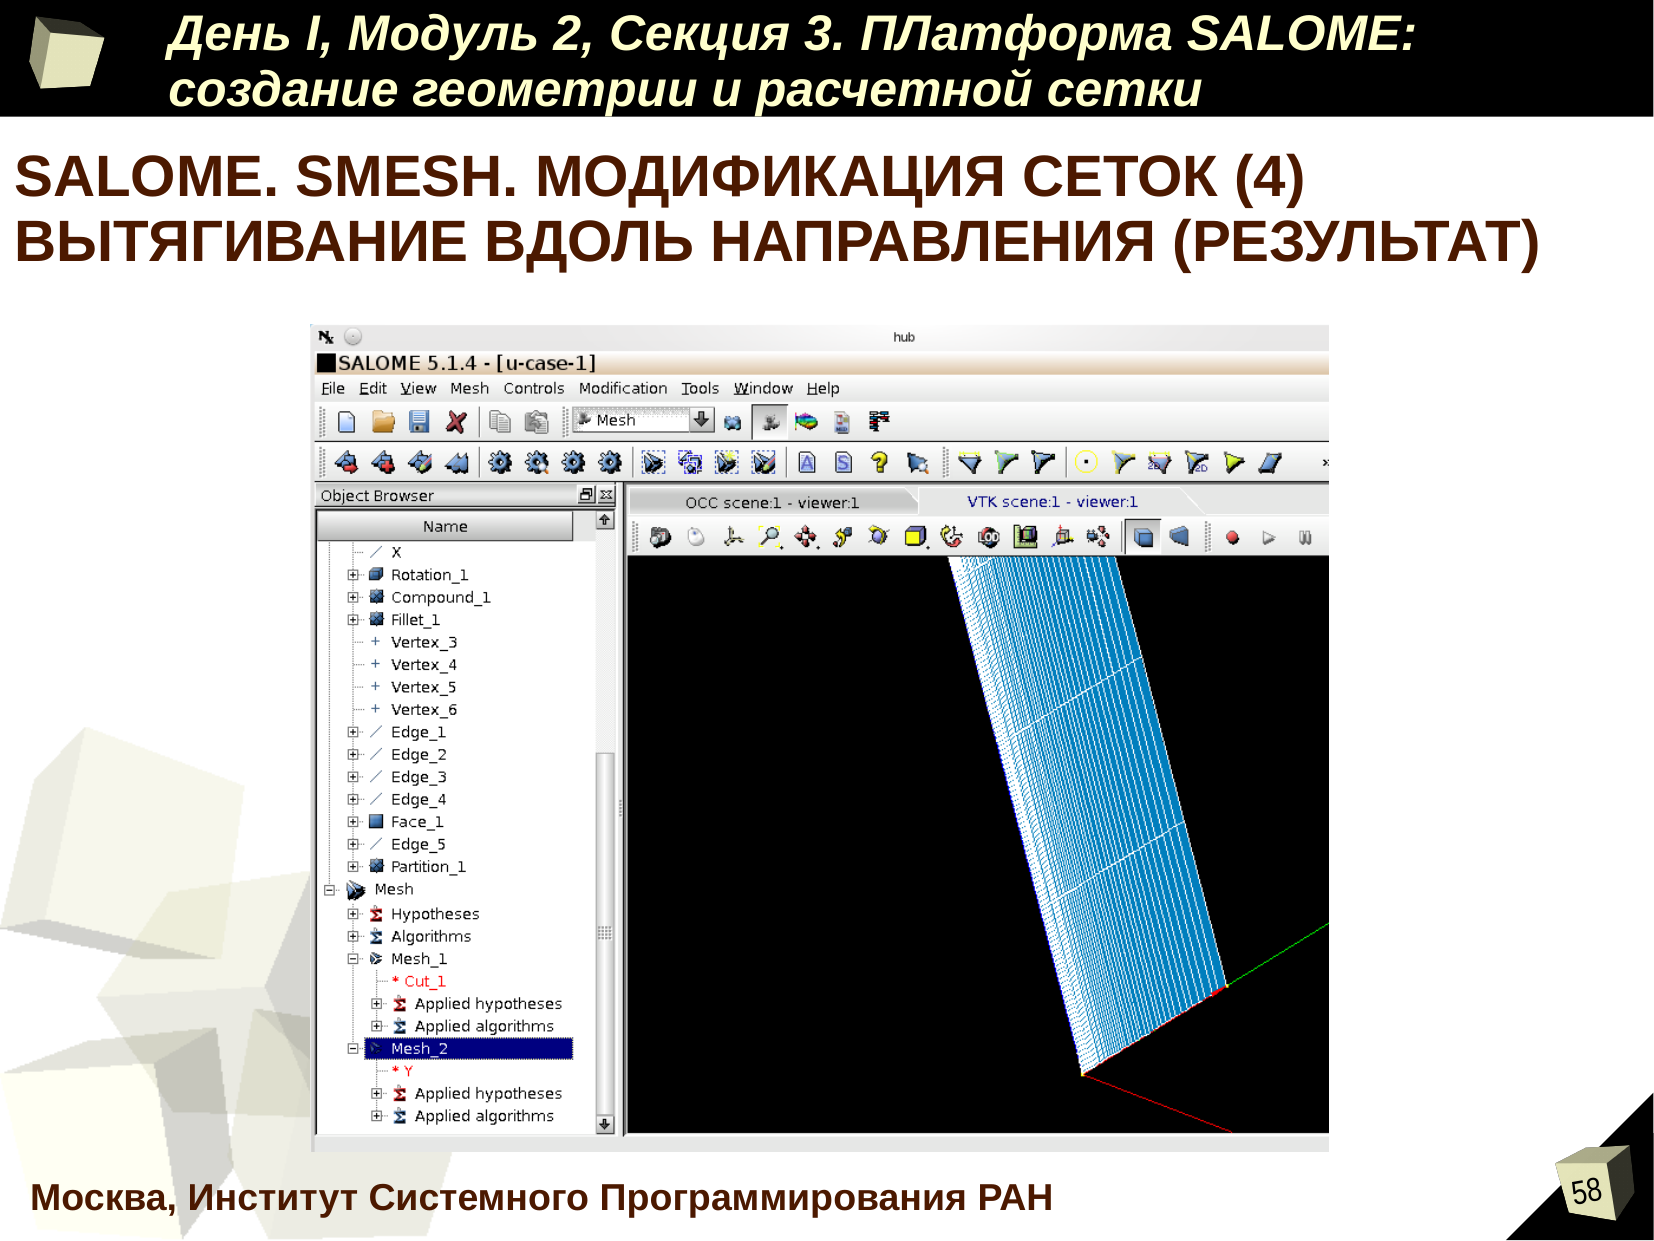

SALOME. SMESH. МОДИФИКАЦИЯ СЕТОК (4)
ВЫТЯГИВАНИЕ ВДОЛЬ НАПРАВЛЕНИЯ (РЕЗУЛЬТАТ)